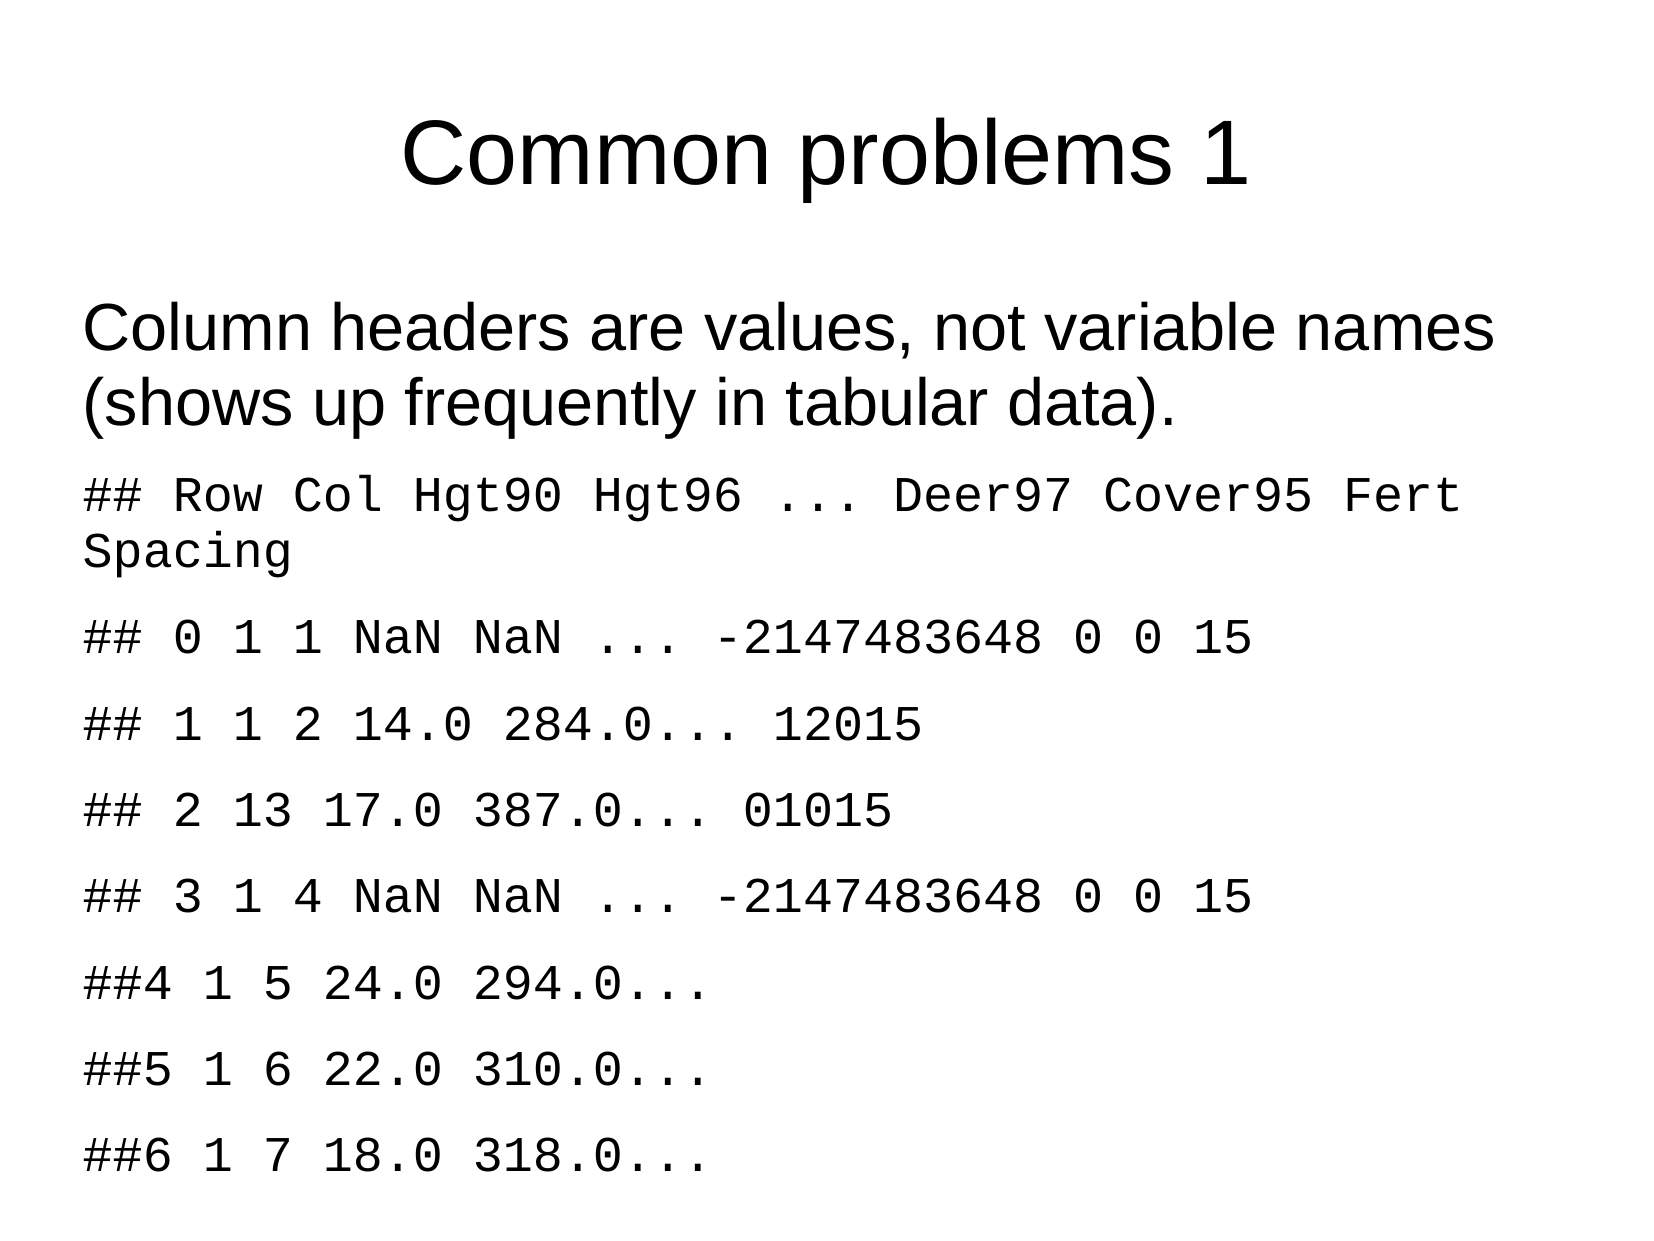

# Common problems 1
Column headers are values, not variable names (shows up frequently in tabular data).
## Row Col Hgt90 Hgt96 ... Deer97 Cover95 Fert Spacing
## 0 1 1 NaN NaN ... -2147483648 0 0 15
## 1 1 2 14.0 284.0... 12015
## 2 13 17.0 387.0... 01015
## 3 1 4 NaN NaN ... -2147483648 0 0 15
##4 1 5 24.0 294.0...
##5 1 6 22.0 310.0...
##6 1 7 18.0 318.0...